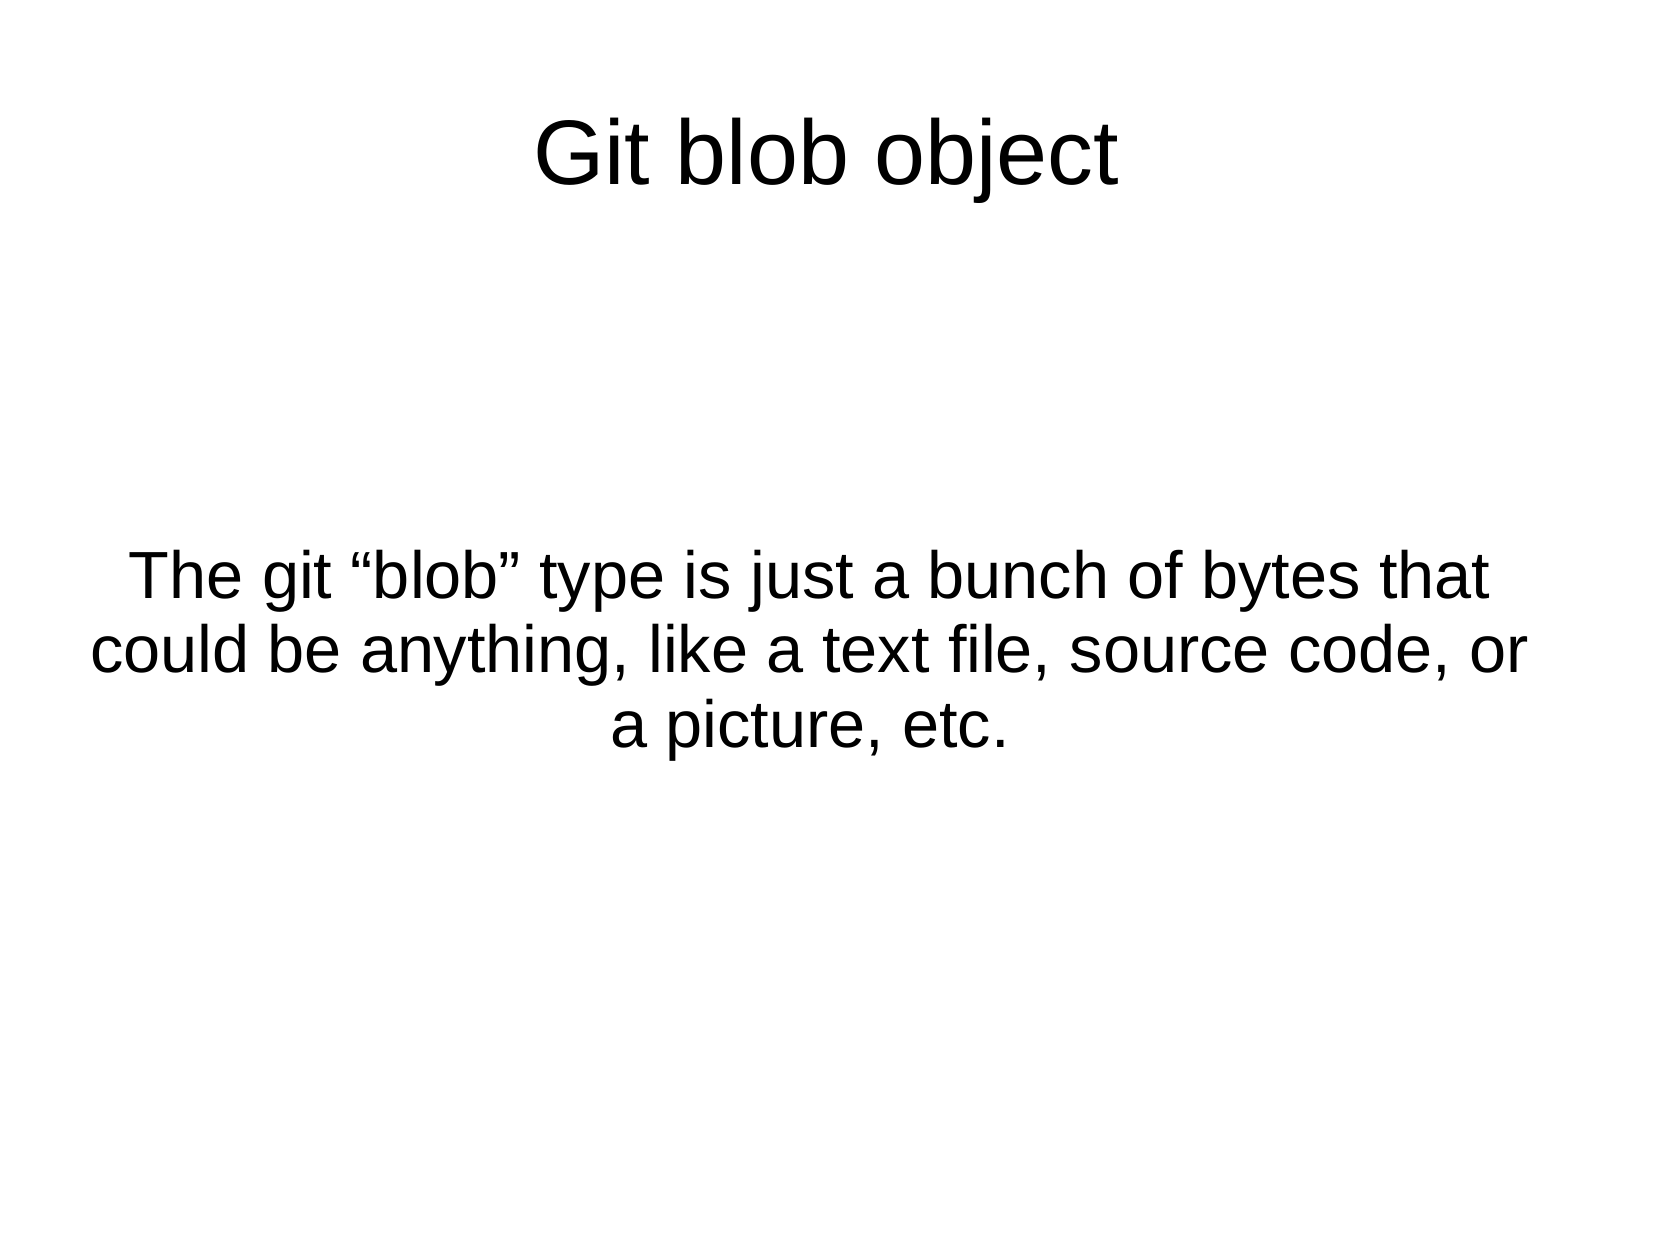

# Git blob object
The git “blob” type is just a bunch of bytes that could be anything, like a text file, source code, or a picture, etc.